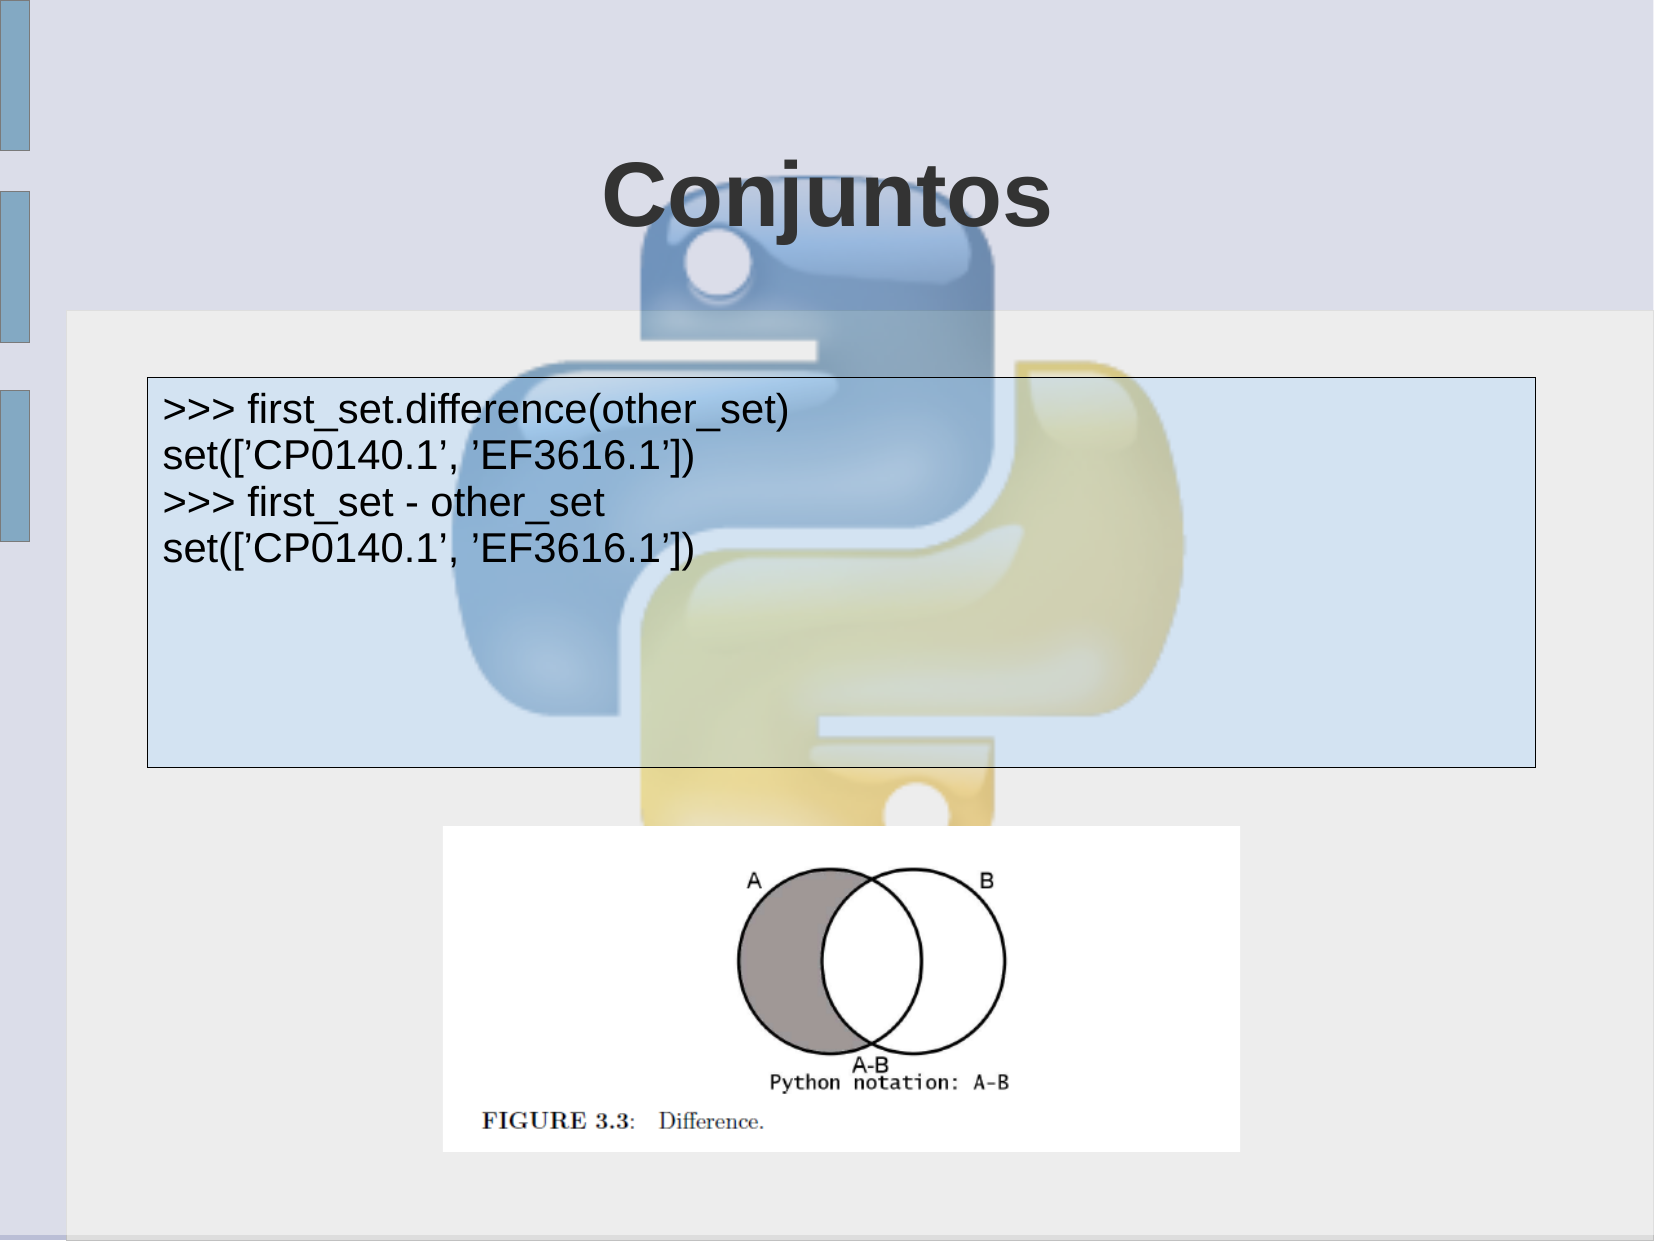

# Conjuntos
>>> first_set.difference(other_set)
set([’CP0140.1’, ’EF3616.1’])
>>> first_set - other_set
set([’CP0140.1’, ’EF3616.1’])